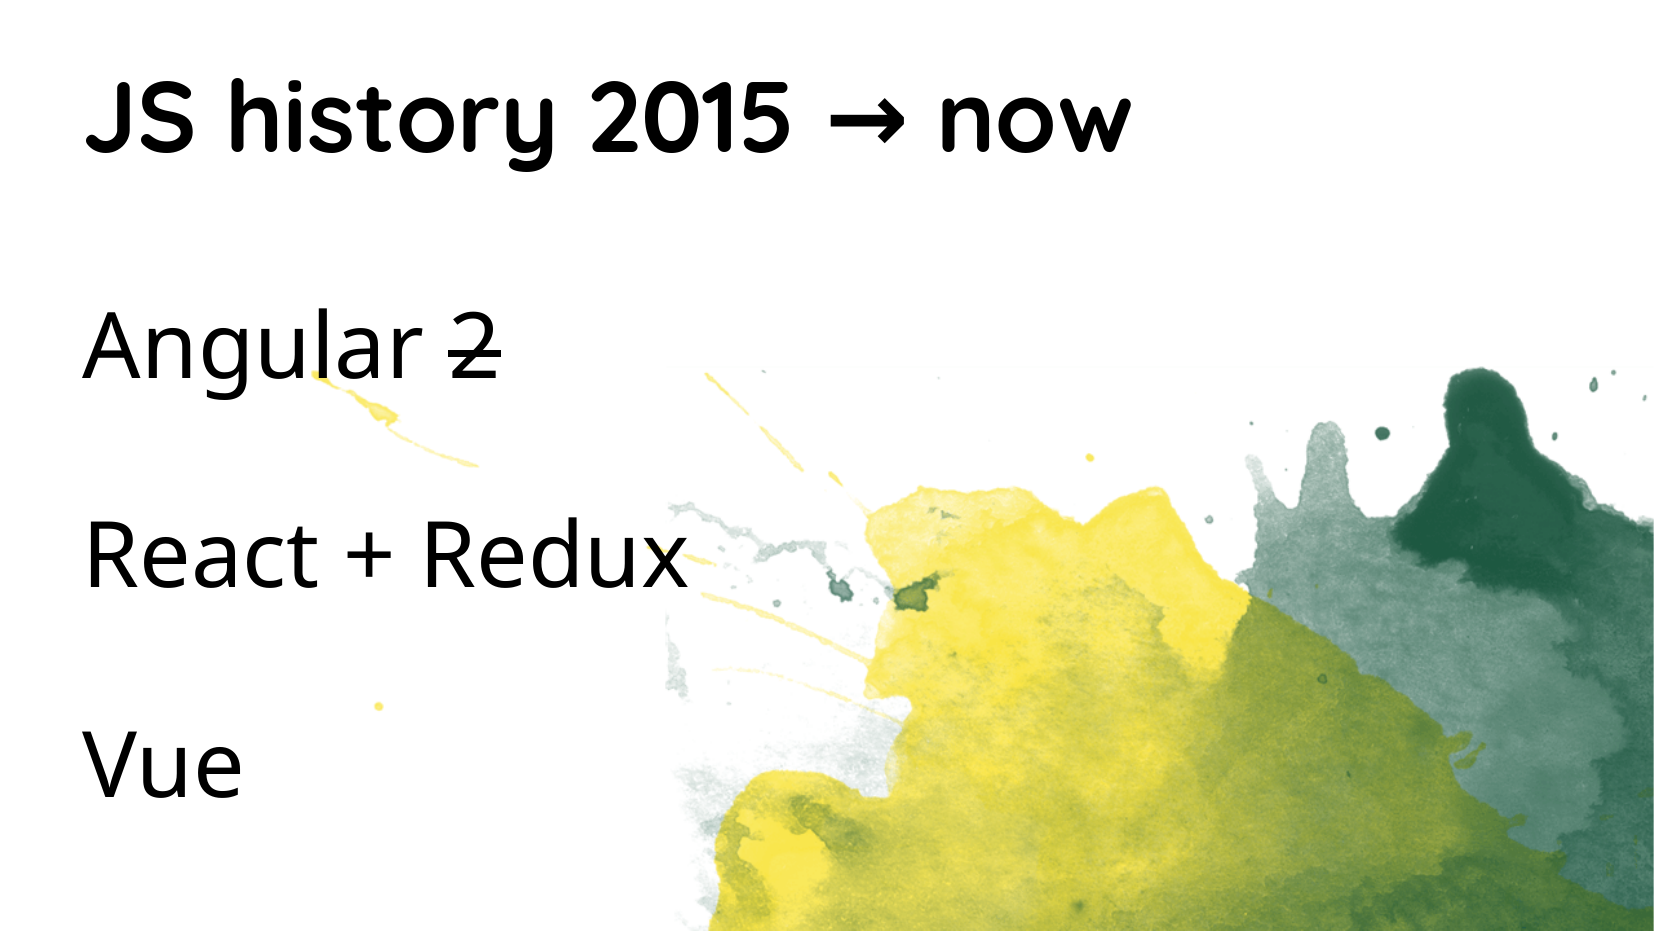

# JS history 2015 → now
Angular 2
React + Redux
Vue